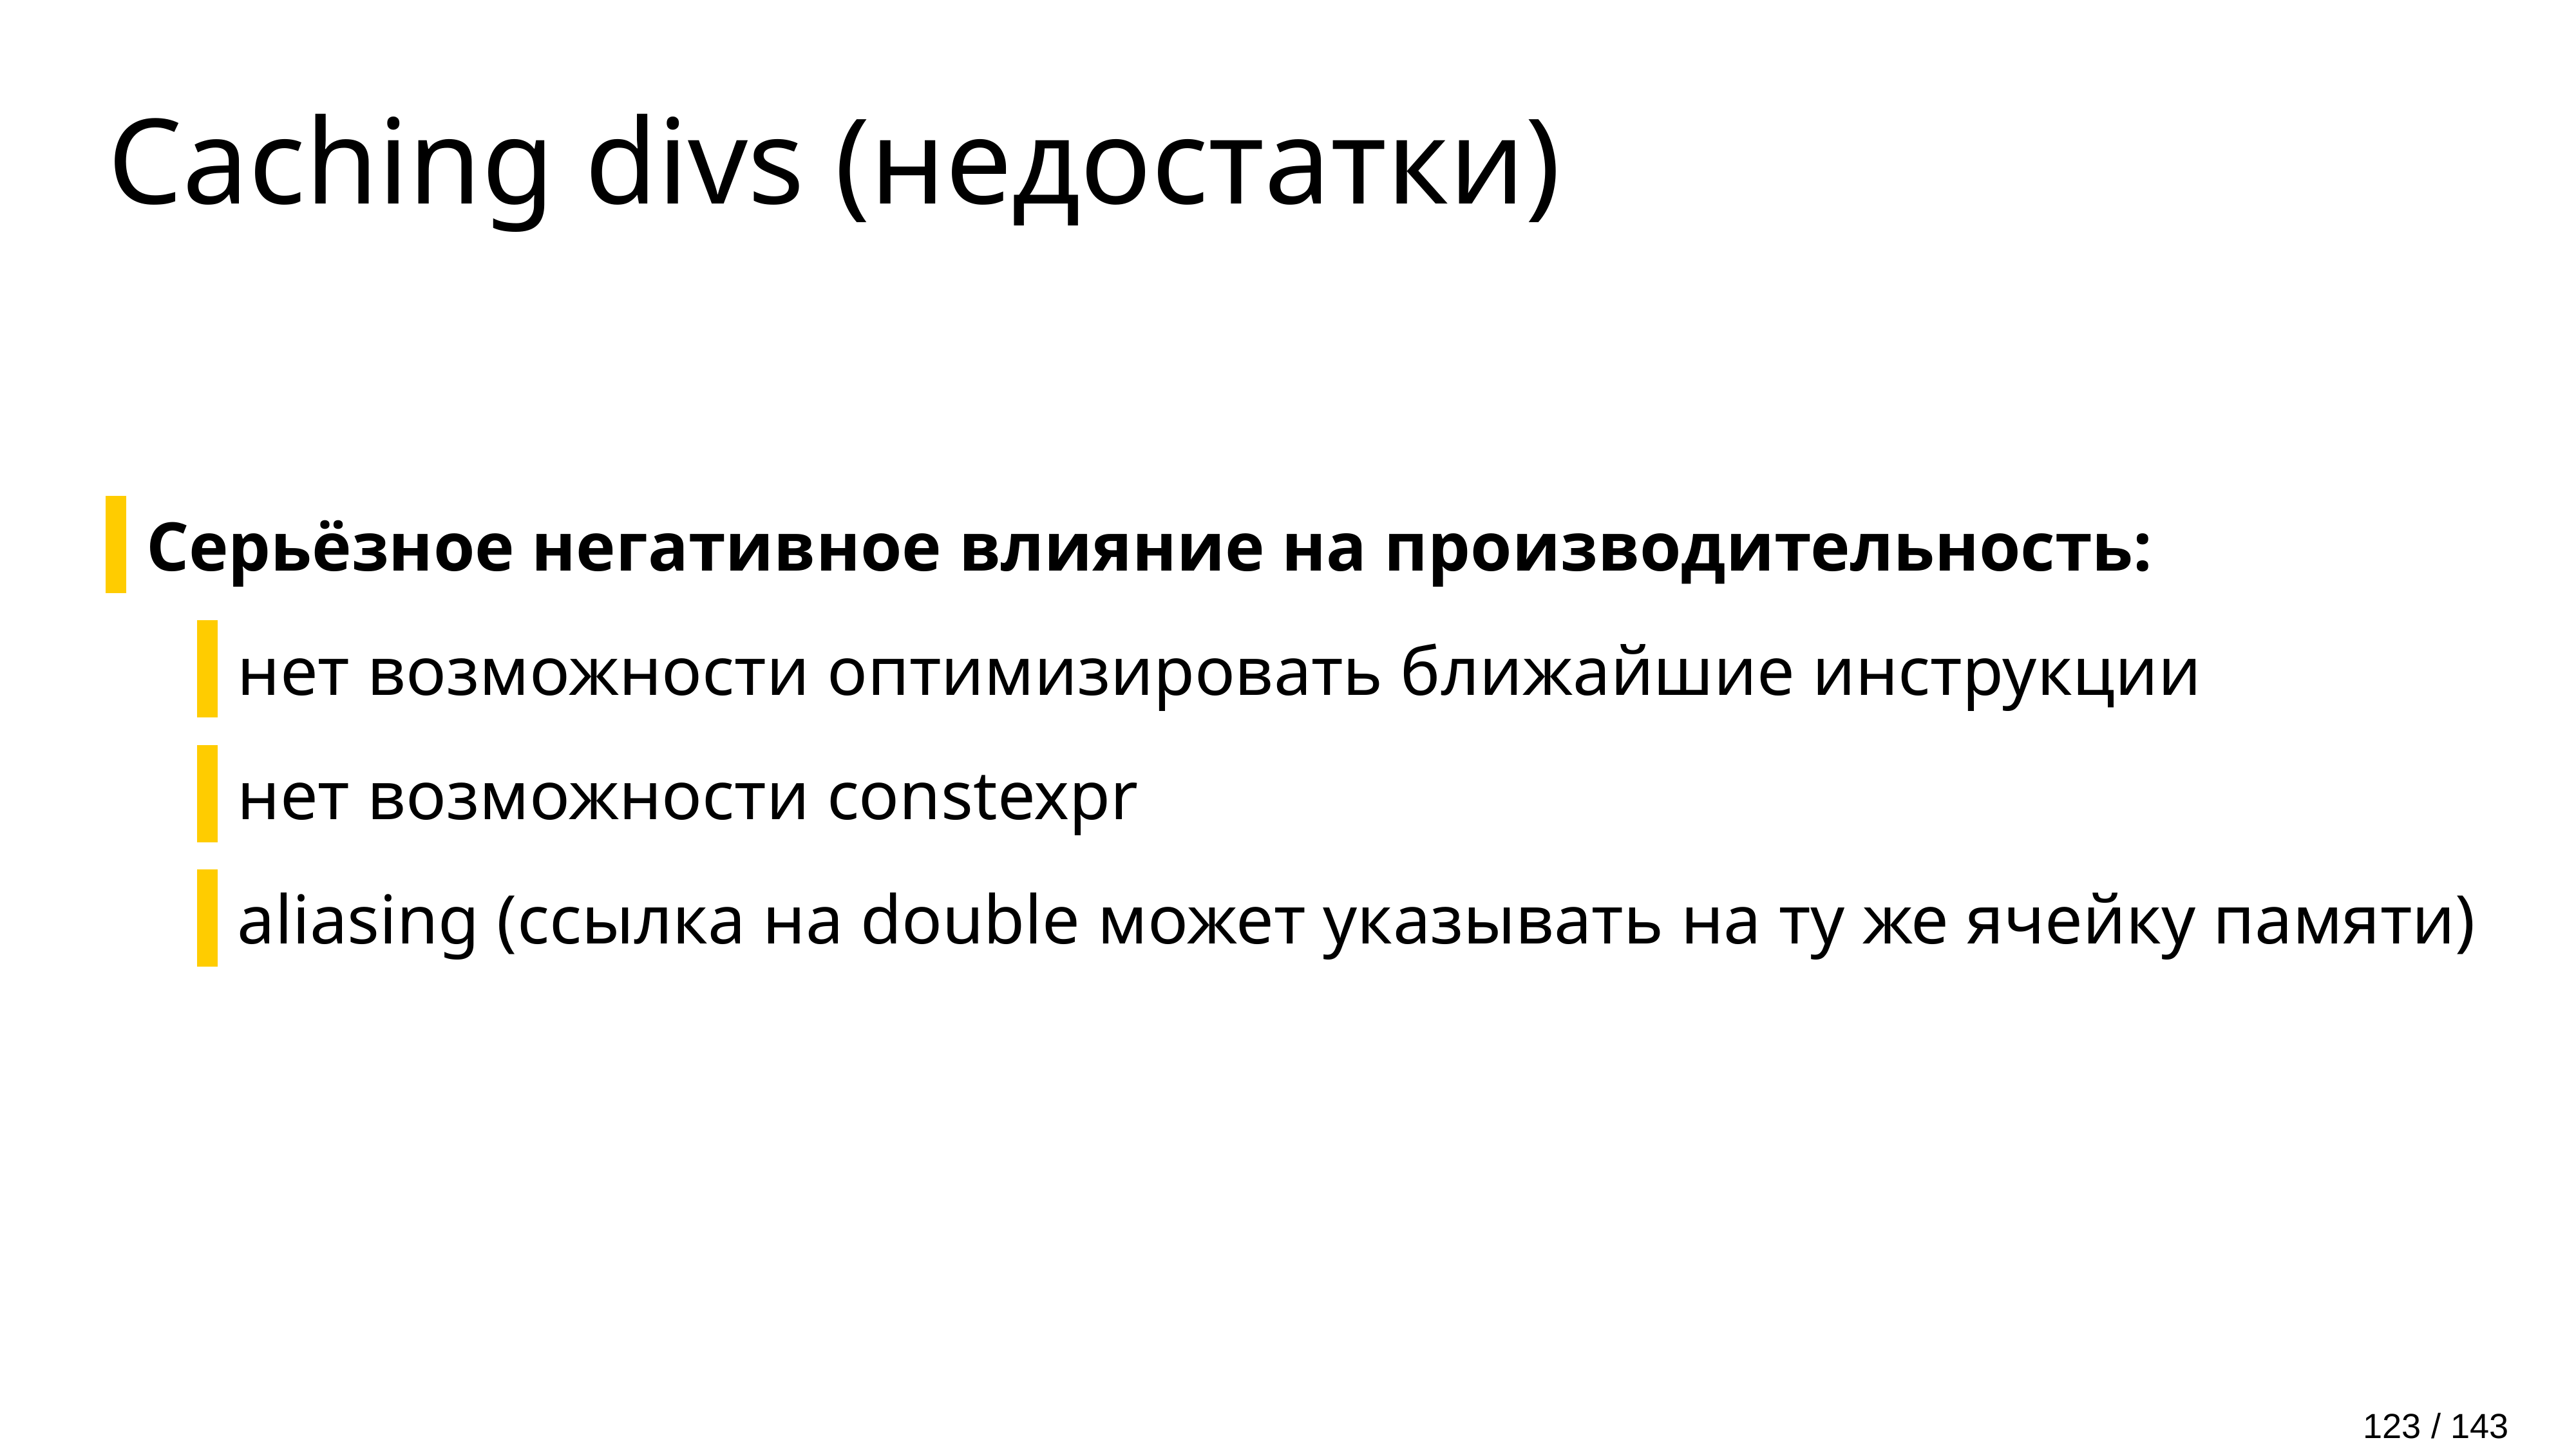

# Caching divs (недостатки)
 Серьёзное негативное влияние на производительность:
 нет возможности оптимизировать ближайшие инструкции
 нет возможности constexpr
 aliasing (ссылка на double может указывать на ту же ячейку памяти)